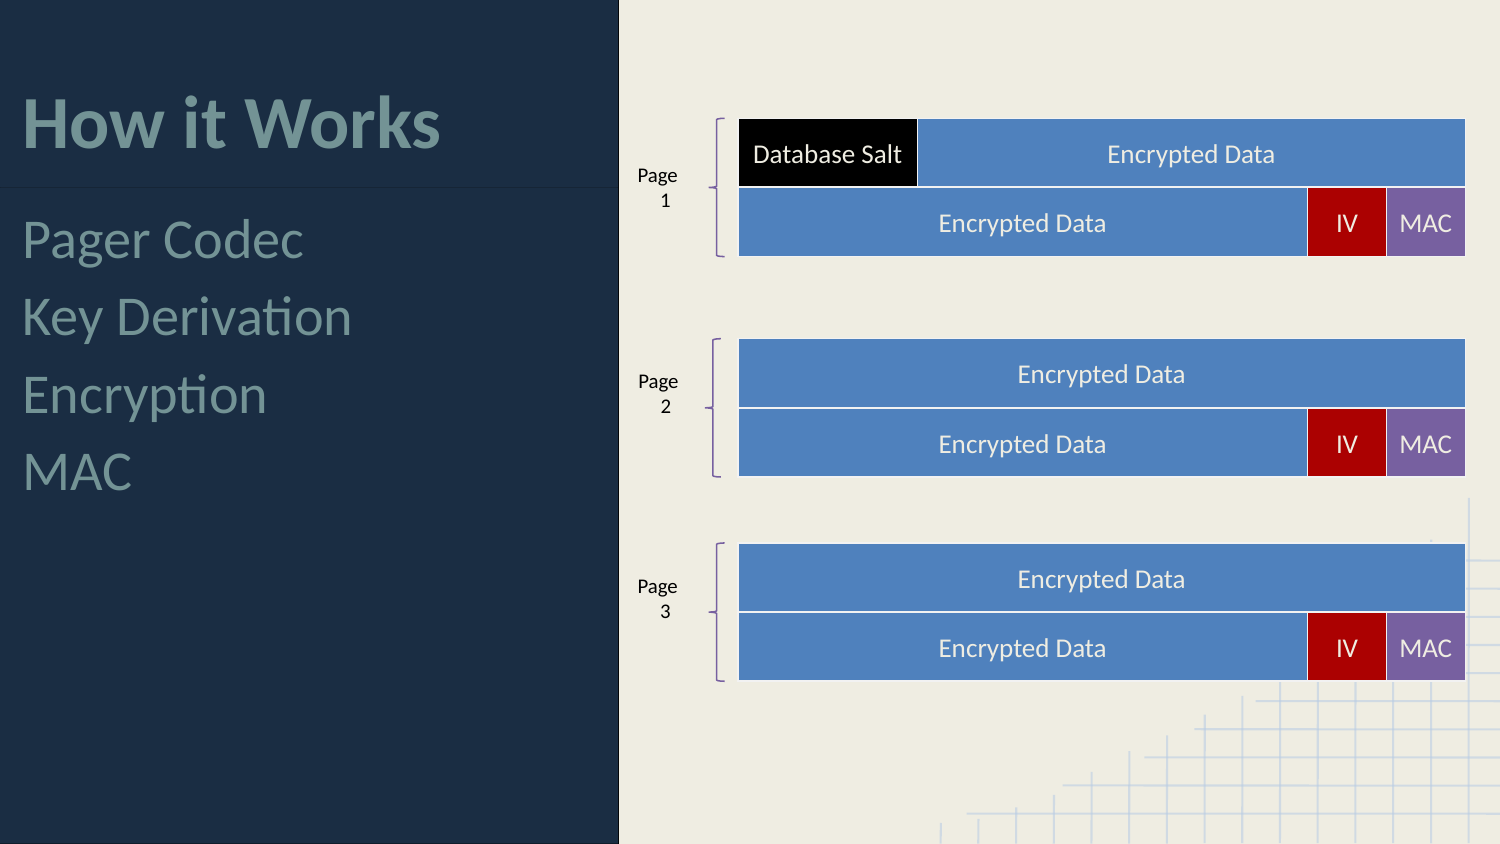

# How it Works
Database Salt
Encrypted Data
Page
1
Pager Codec
Key Derivation
Encryption
MAC
Encrypted Data
IV
MAC
Encrypted Data
Page
2
Encrypted Data
IV
MAC
Encrypted Data
Page
3
Encrypted Data
IV
MAC